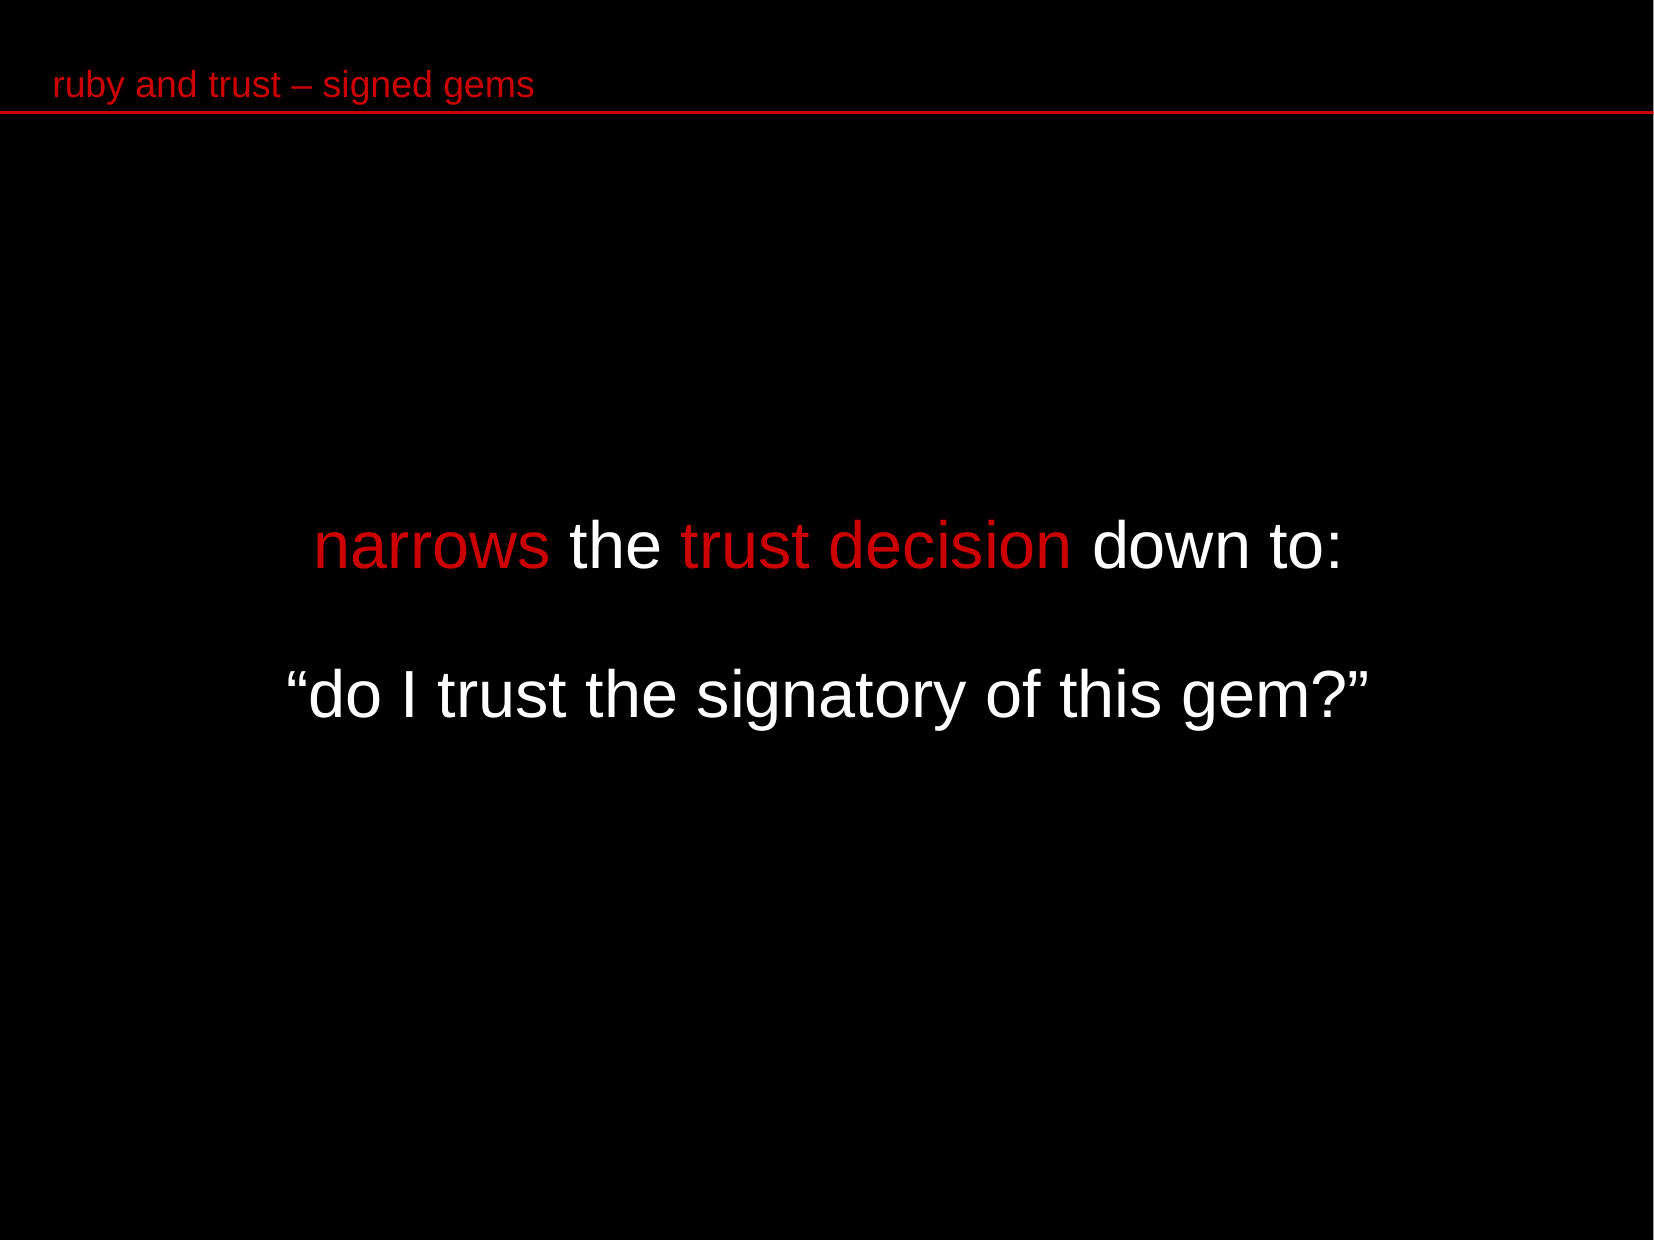

# narrows the trust decision down to:
“do I trust the signatory of this gem?”
ruby and trust – signed gems